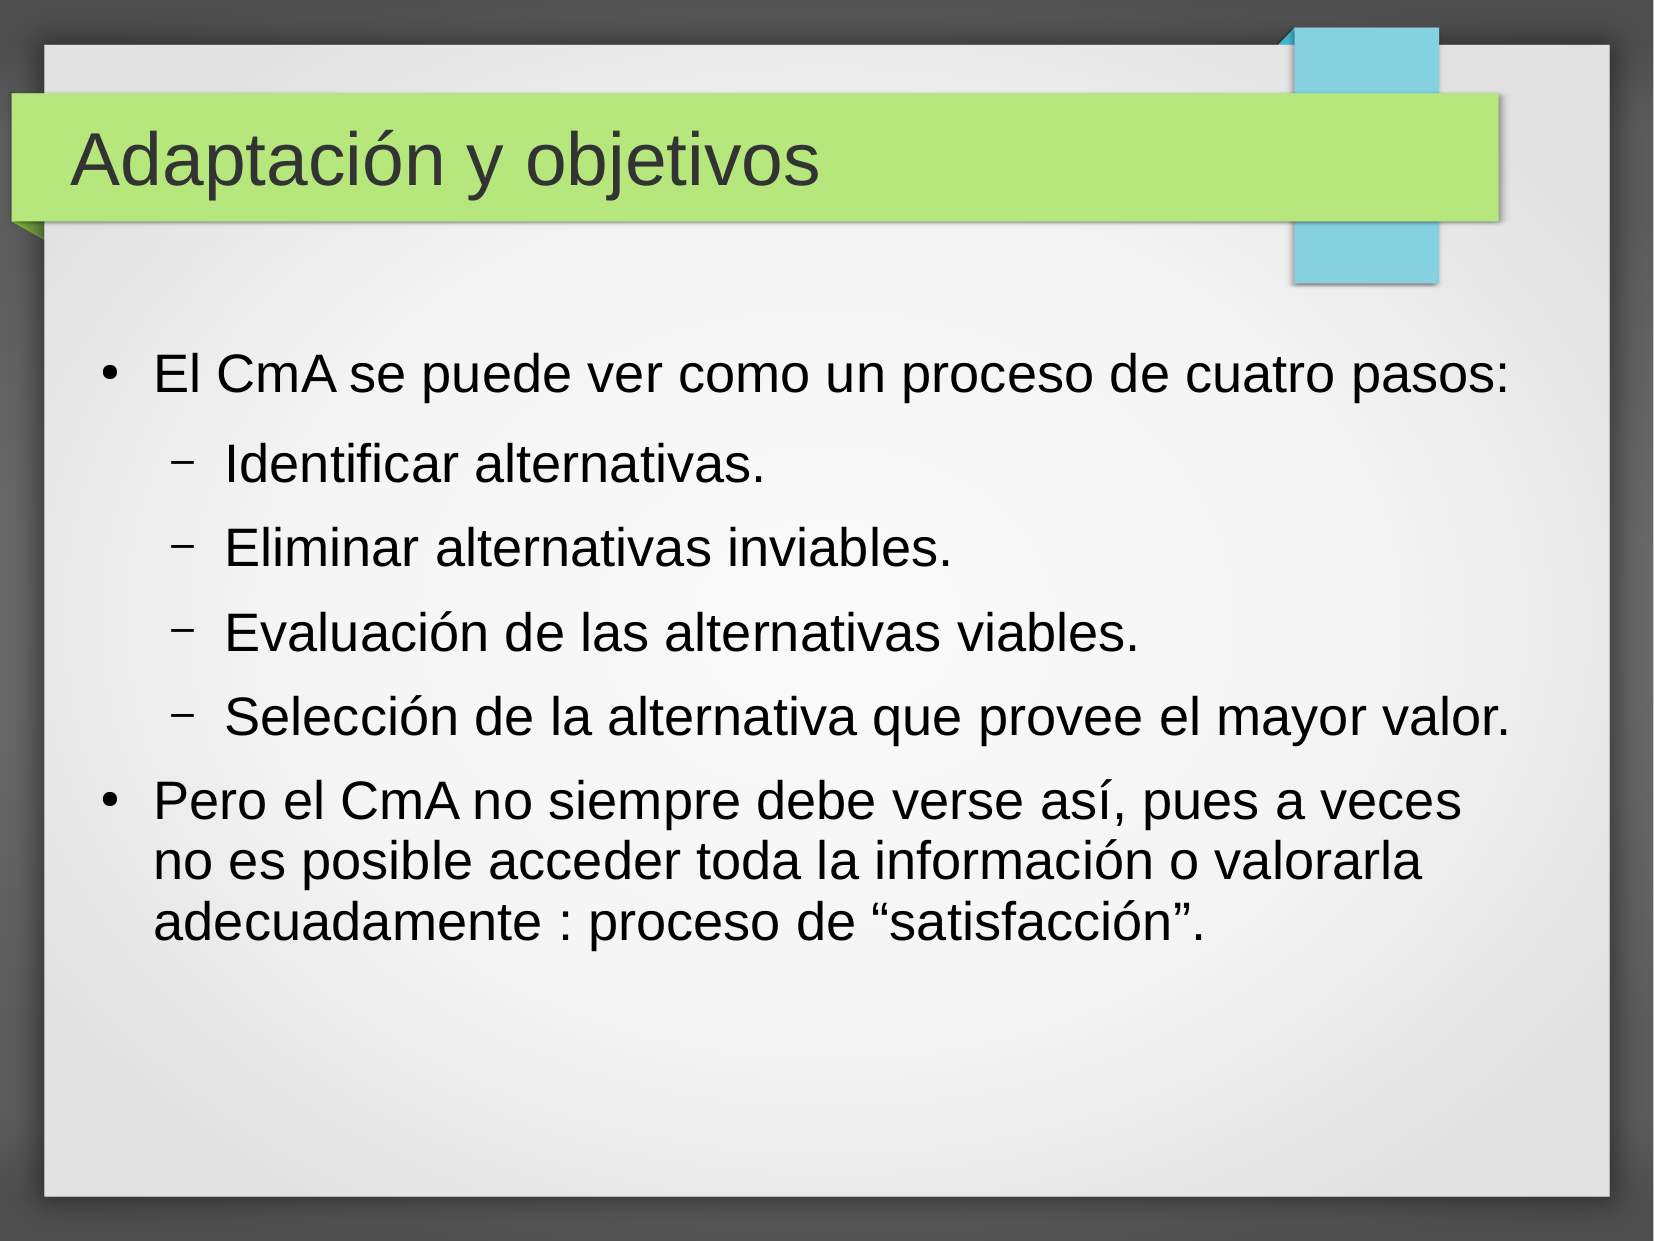

# Adaptación y objetivos
El CmA se puede ver como un proceso de cuatro pasos:
Identificar alternativas.
Eliminar alternativas inviables.
Evaluación de las alternativas viables.
Selección de la alternativa que provee el mayor valor.
Pero el CmA no siempre debe verse así, pues a veces no es posible acceder toda la información o valorarla adecuadamente : proceso de “satisfacción”.